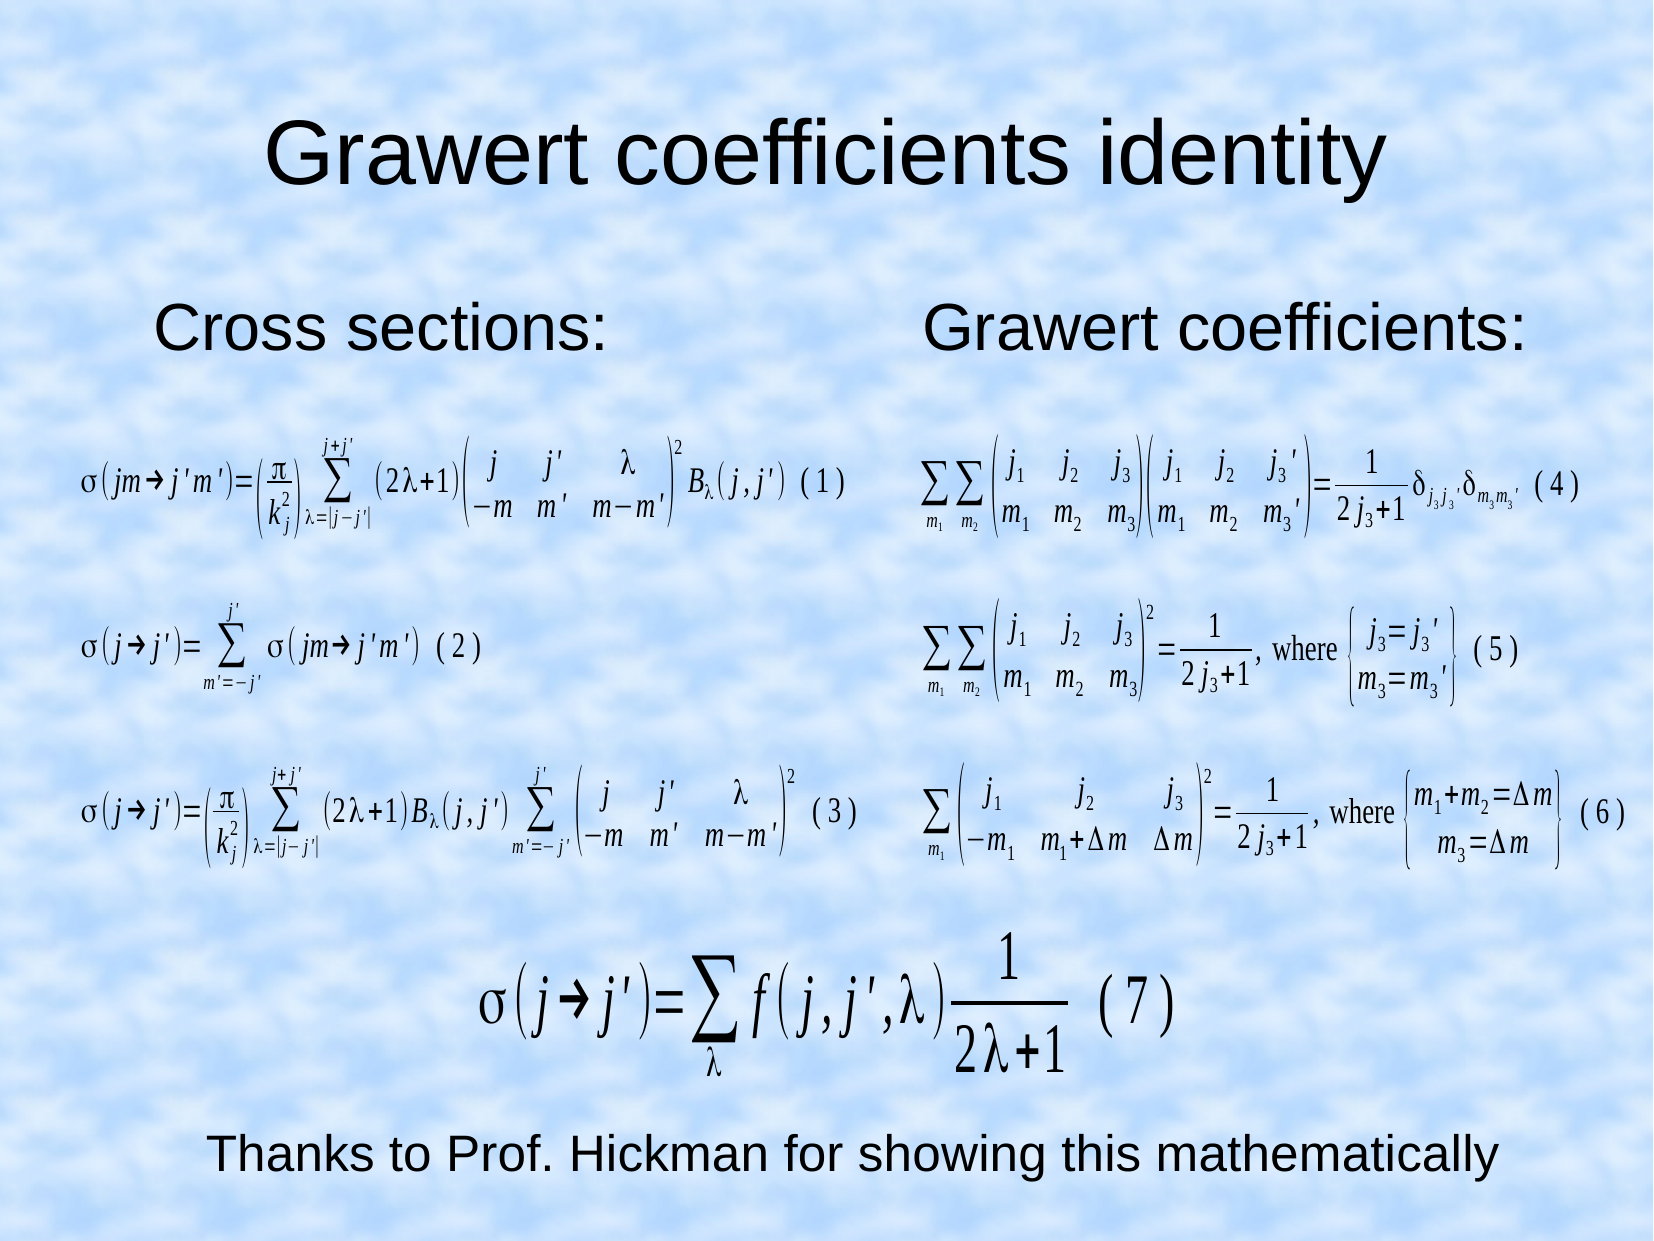

# Grawert coefficients identity
Cross sections:				 Grawert coefficients:
Thanks to Prof. Hickman for showing this mathematically